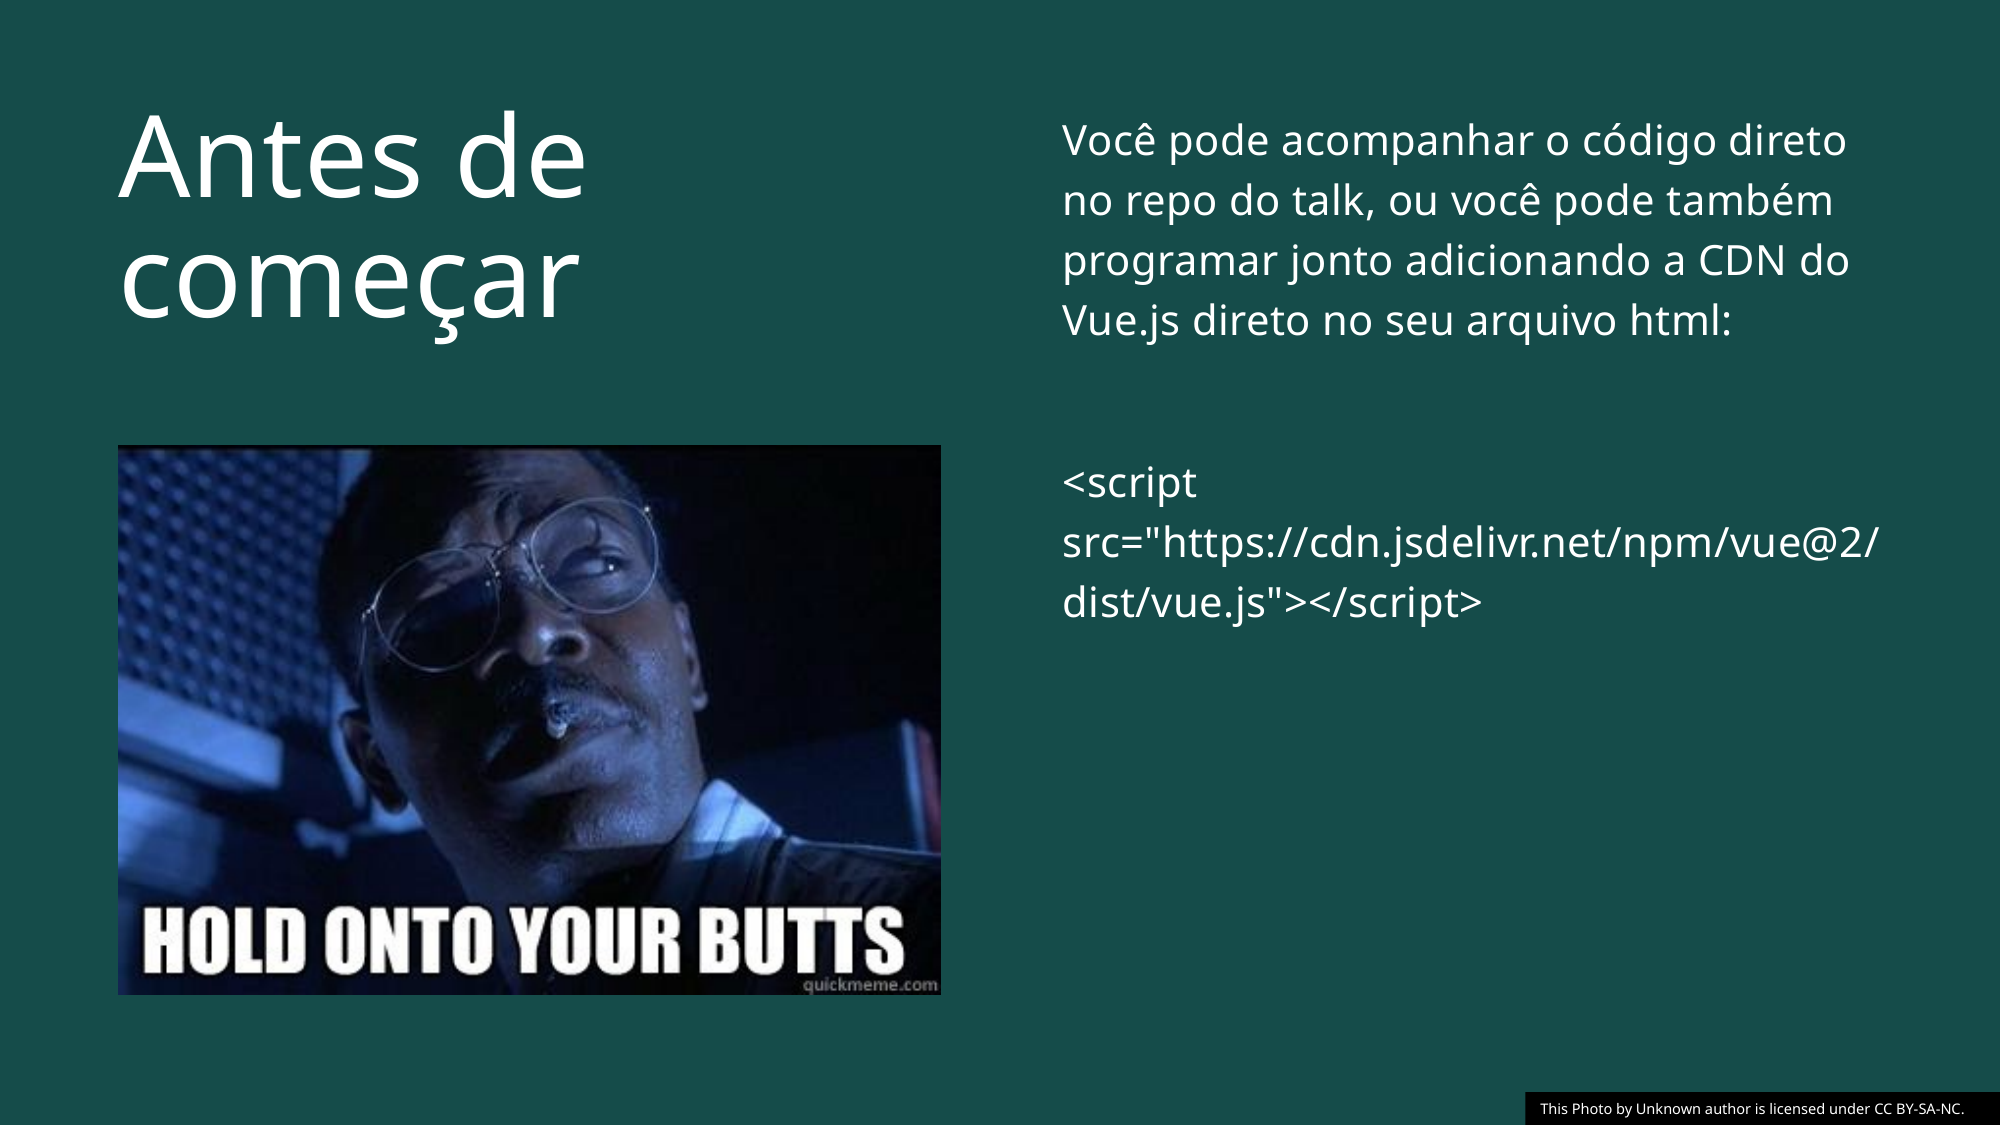

# Antes de começar
Você pode acompanhar o código direto no repo do talk, ou você pode também programar jonto adicionando a CDN do Vue.js direto no seu arquivo html:
<script src="https://cdn.jsdelivr.net/npm/vue@2/dist/vue.js"></script>
This Photo by Unknown author is licensed under CC BY-SA-NC.